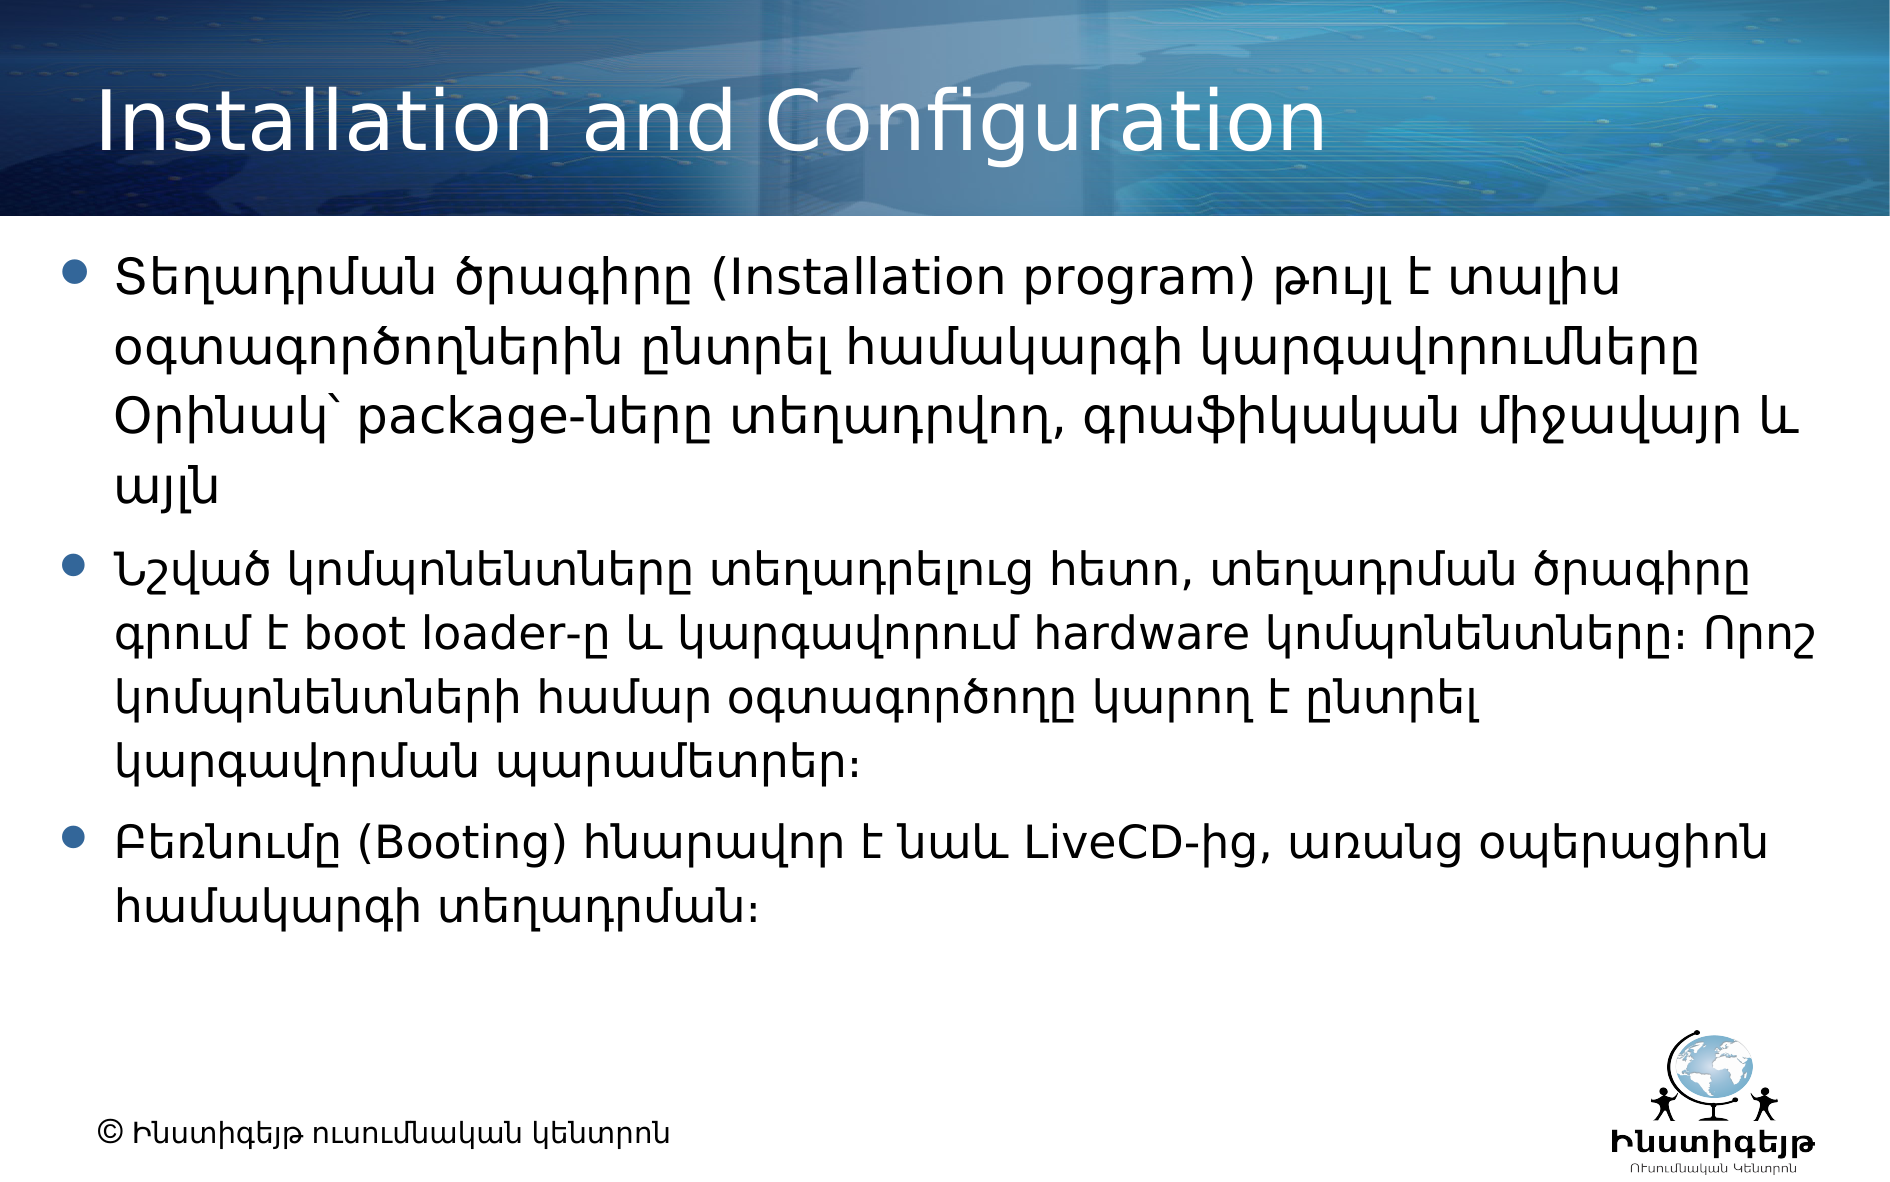

# Installation and Configuration
Տեղադրման ծրագիրը (Installation program) թույլ է տալիս օգտագործողներին ընտրել համակարգի կարգավորումները
Օրինակ՝ package-ները տեղադրվող, գրաֆիկական միջավայր և այլն
Նշված կոմպոնենտները տեղադրելուց հետո, տեղադրման ծրագիրը գրում է boot loader-ը և կարգավորում hardware կոմպոնենտները։ Որոշ կոմպոնենտների համար օգտագործողը կարող է ընտրել կարգավորման պարամետրեր։
Բեռնումը (Booting) հնարավոր է նաև LiveCD-ից, առանց օպերացիոն համակարգի տեղադրման։